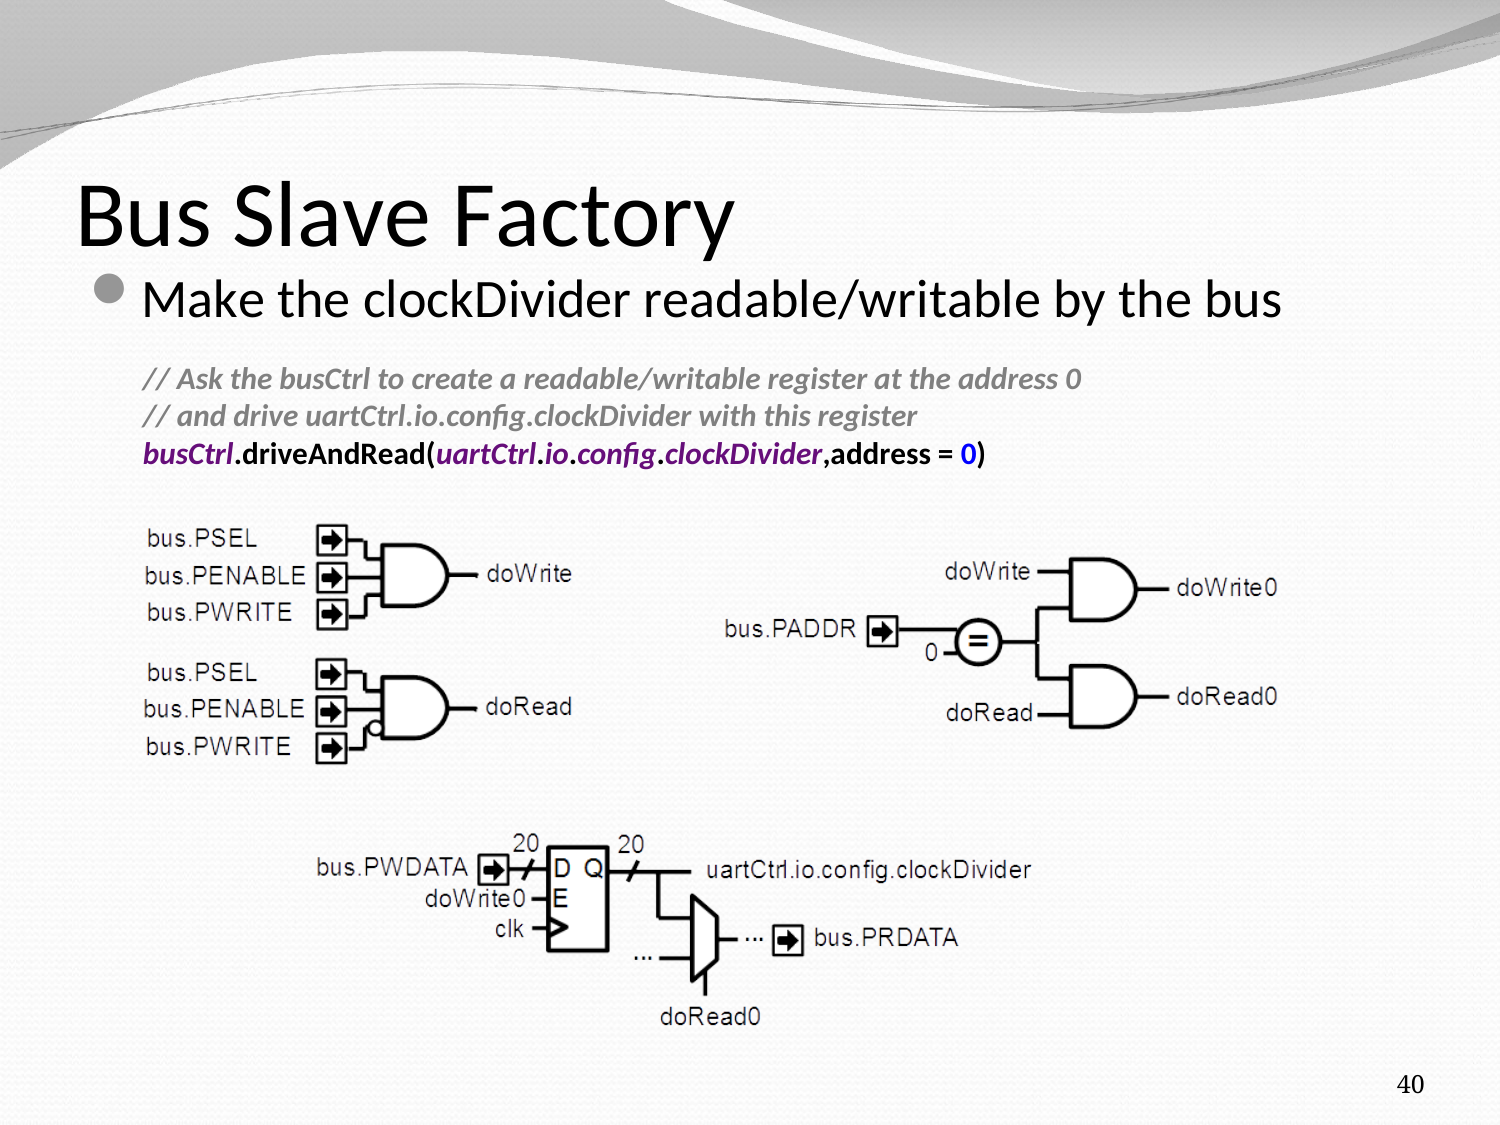

# Bus Slave Factory
Make the clockDivider readable/writable by the bus
// Ask the busCtrl to create a readable/writable register at the address 0
// and drive uartCtrl.io.config.clockDivider with this register
busCtrl.driveAndRead(uartCtrl.io.config.clockDivider,address = 0)